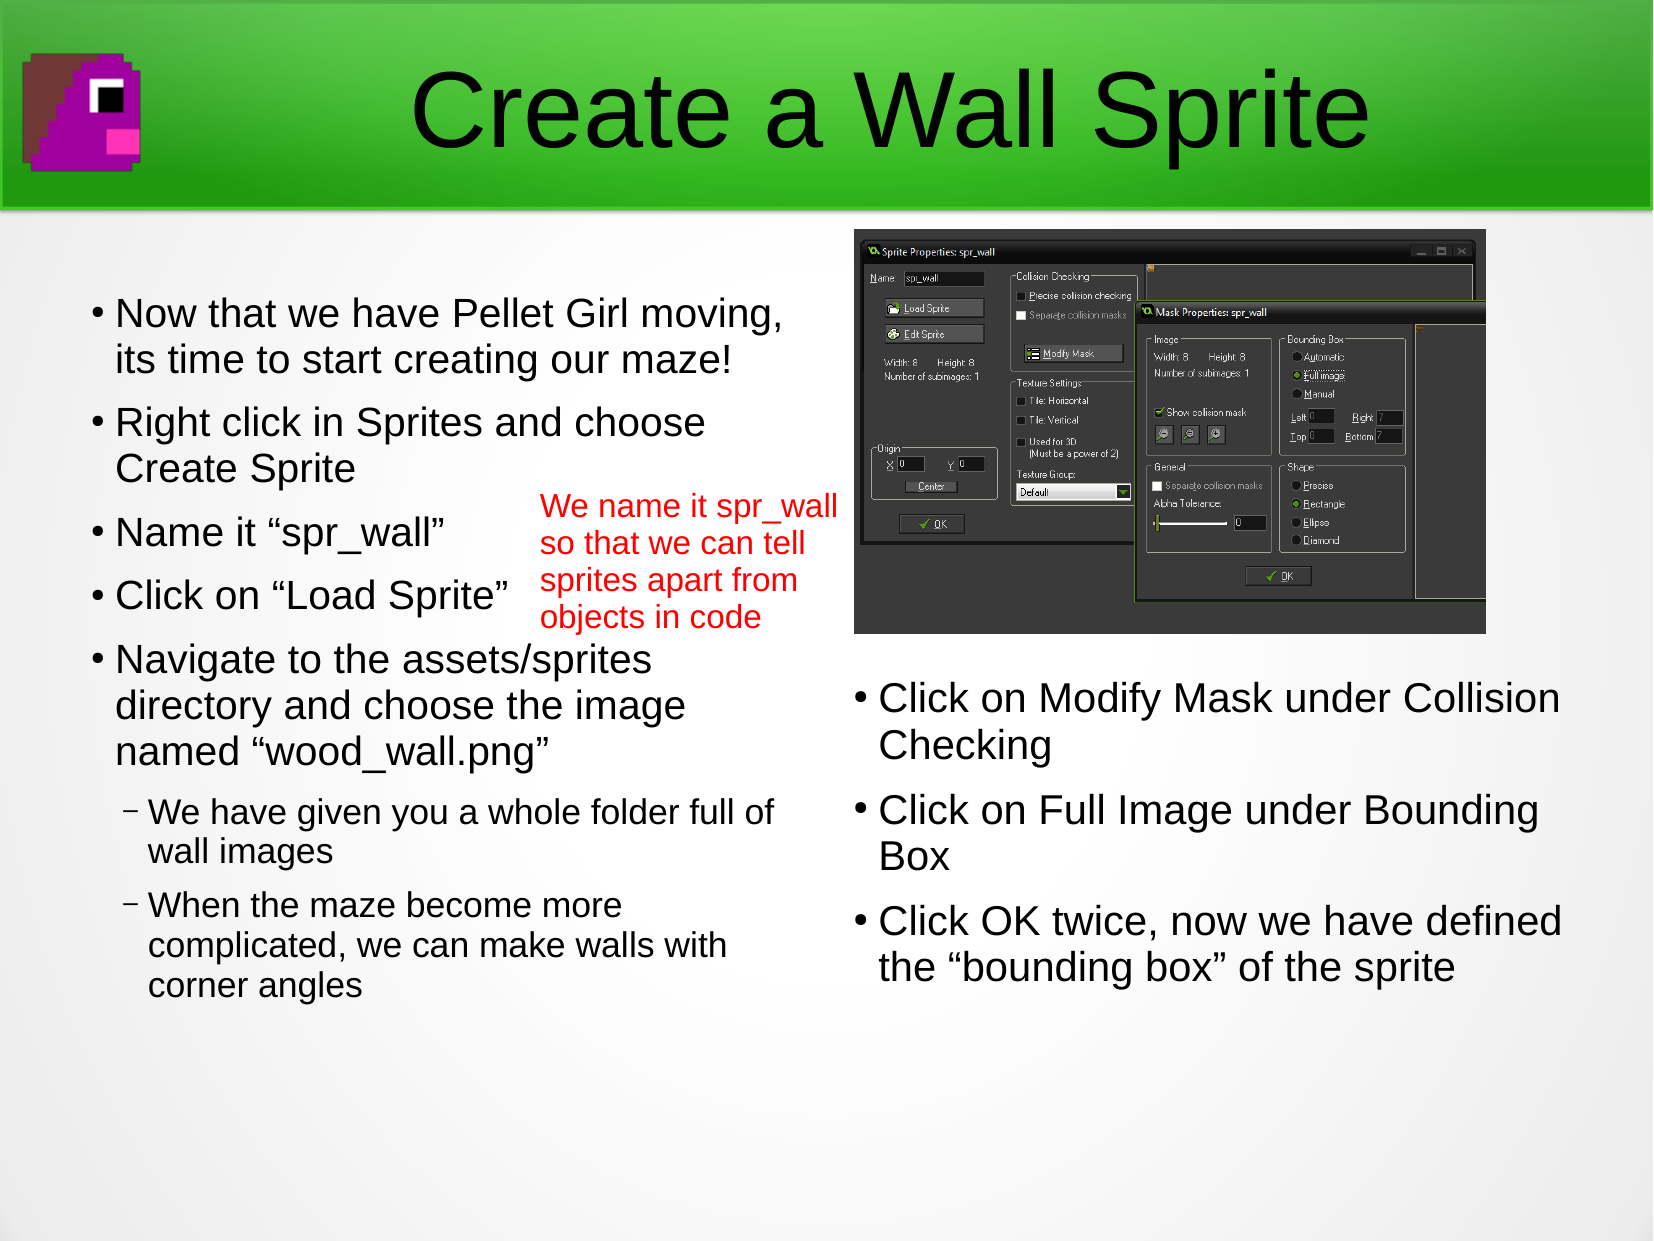

# Create a Wall Sprite
Now that we have Pellet Girl moving, its time to start creating our maze!
Right click in Sprites and choose Create Sprite
Name it “spr_wall”
Click on “Load Sprite”
Navigate to the assets/sprites directory and choose the image named “wood_wall.png”
We have given you a whole folder full of wall images
When the maze become more complicated, we can make walls with corner angles
We name it spr_wall so that we can tell sprites apart from objects in code
Click on Modify Mask under Collision Checking
Click on Full Image under Bounding Box
Click OK twice, now we have defined the “bounding box” of the sprite